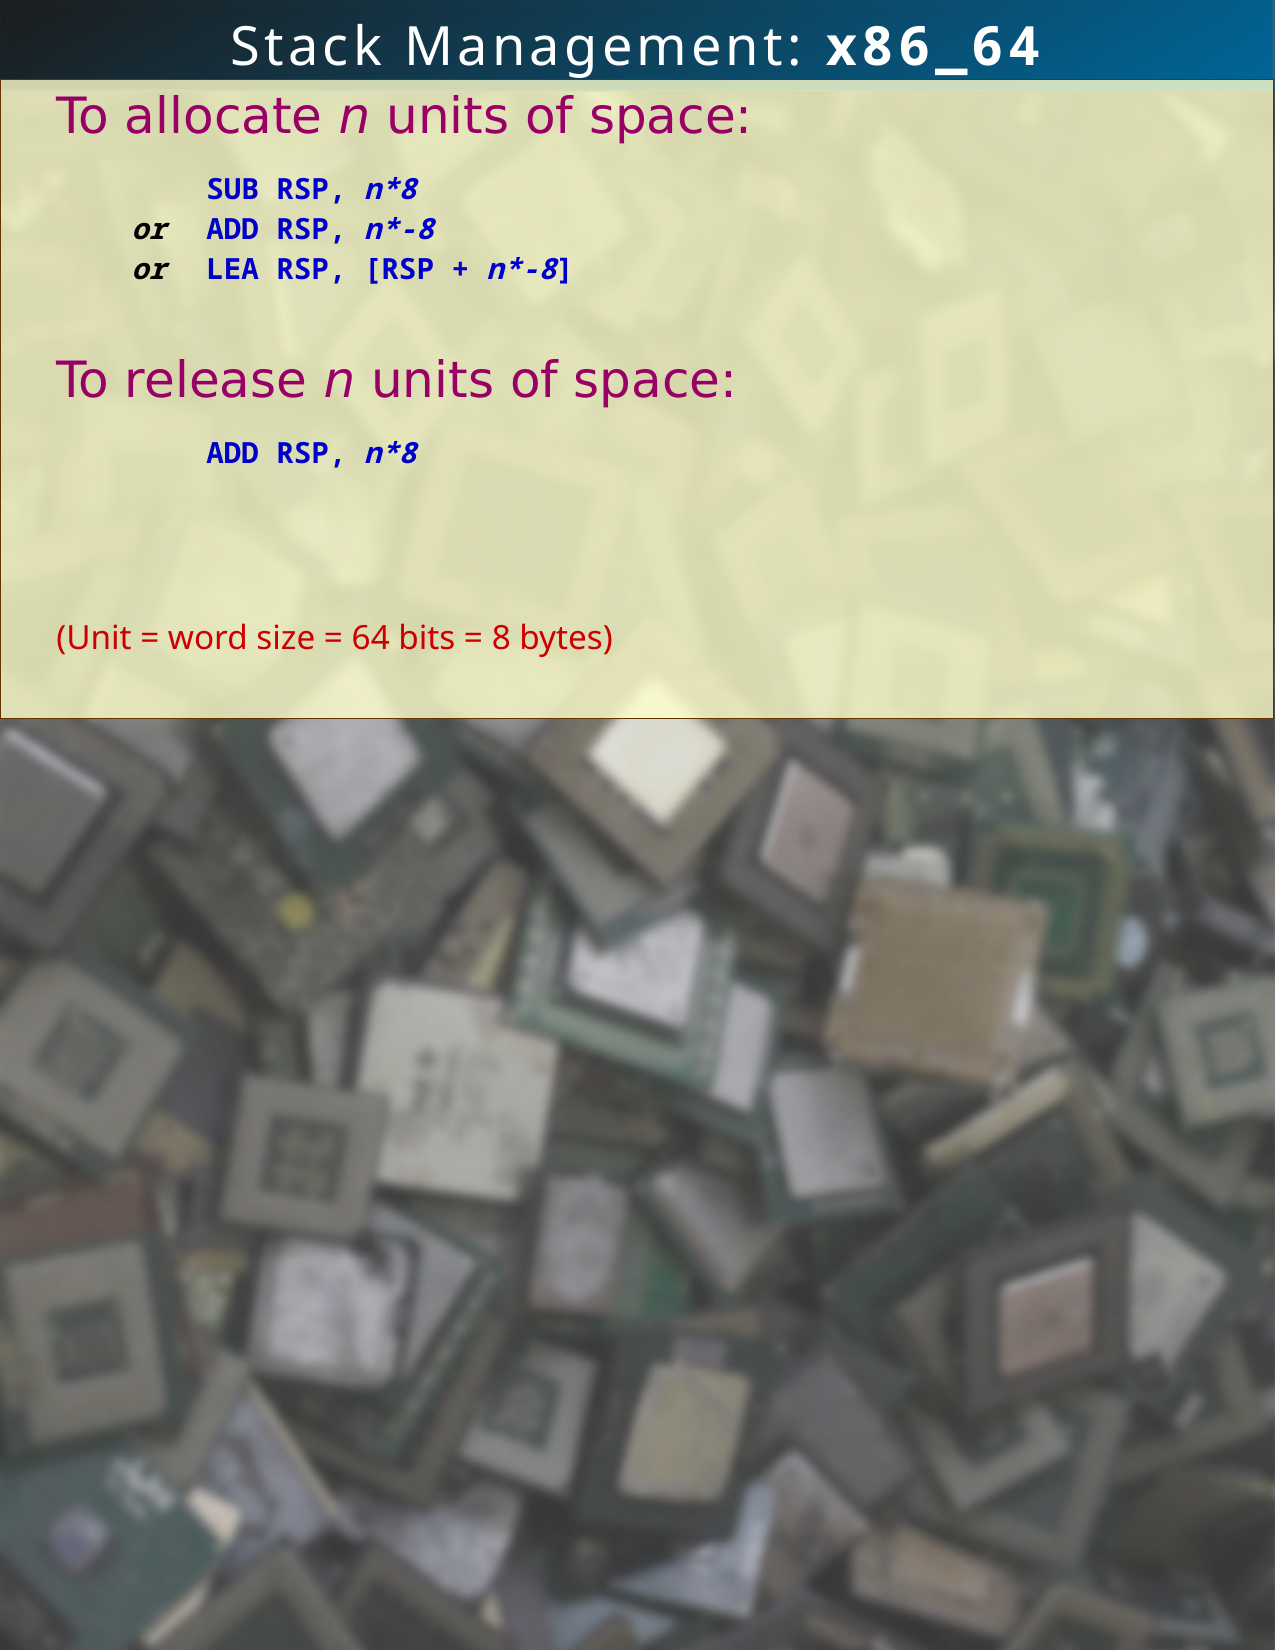

Stack Management: x86_64
To allocate n units of space:
		SUB RSP, n*8
	or	ADD RSP, n*-8
	or	LEA RSP, [RSP + n*-8]
To release n units of space:
		ADD RSP, n*8
(Unit = word size = 64 bits = 8 bytes)